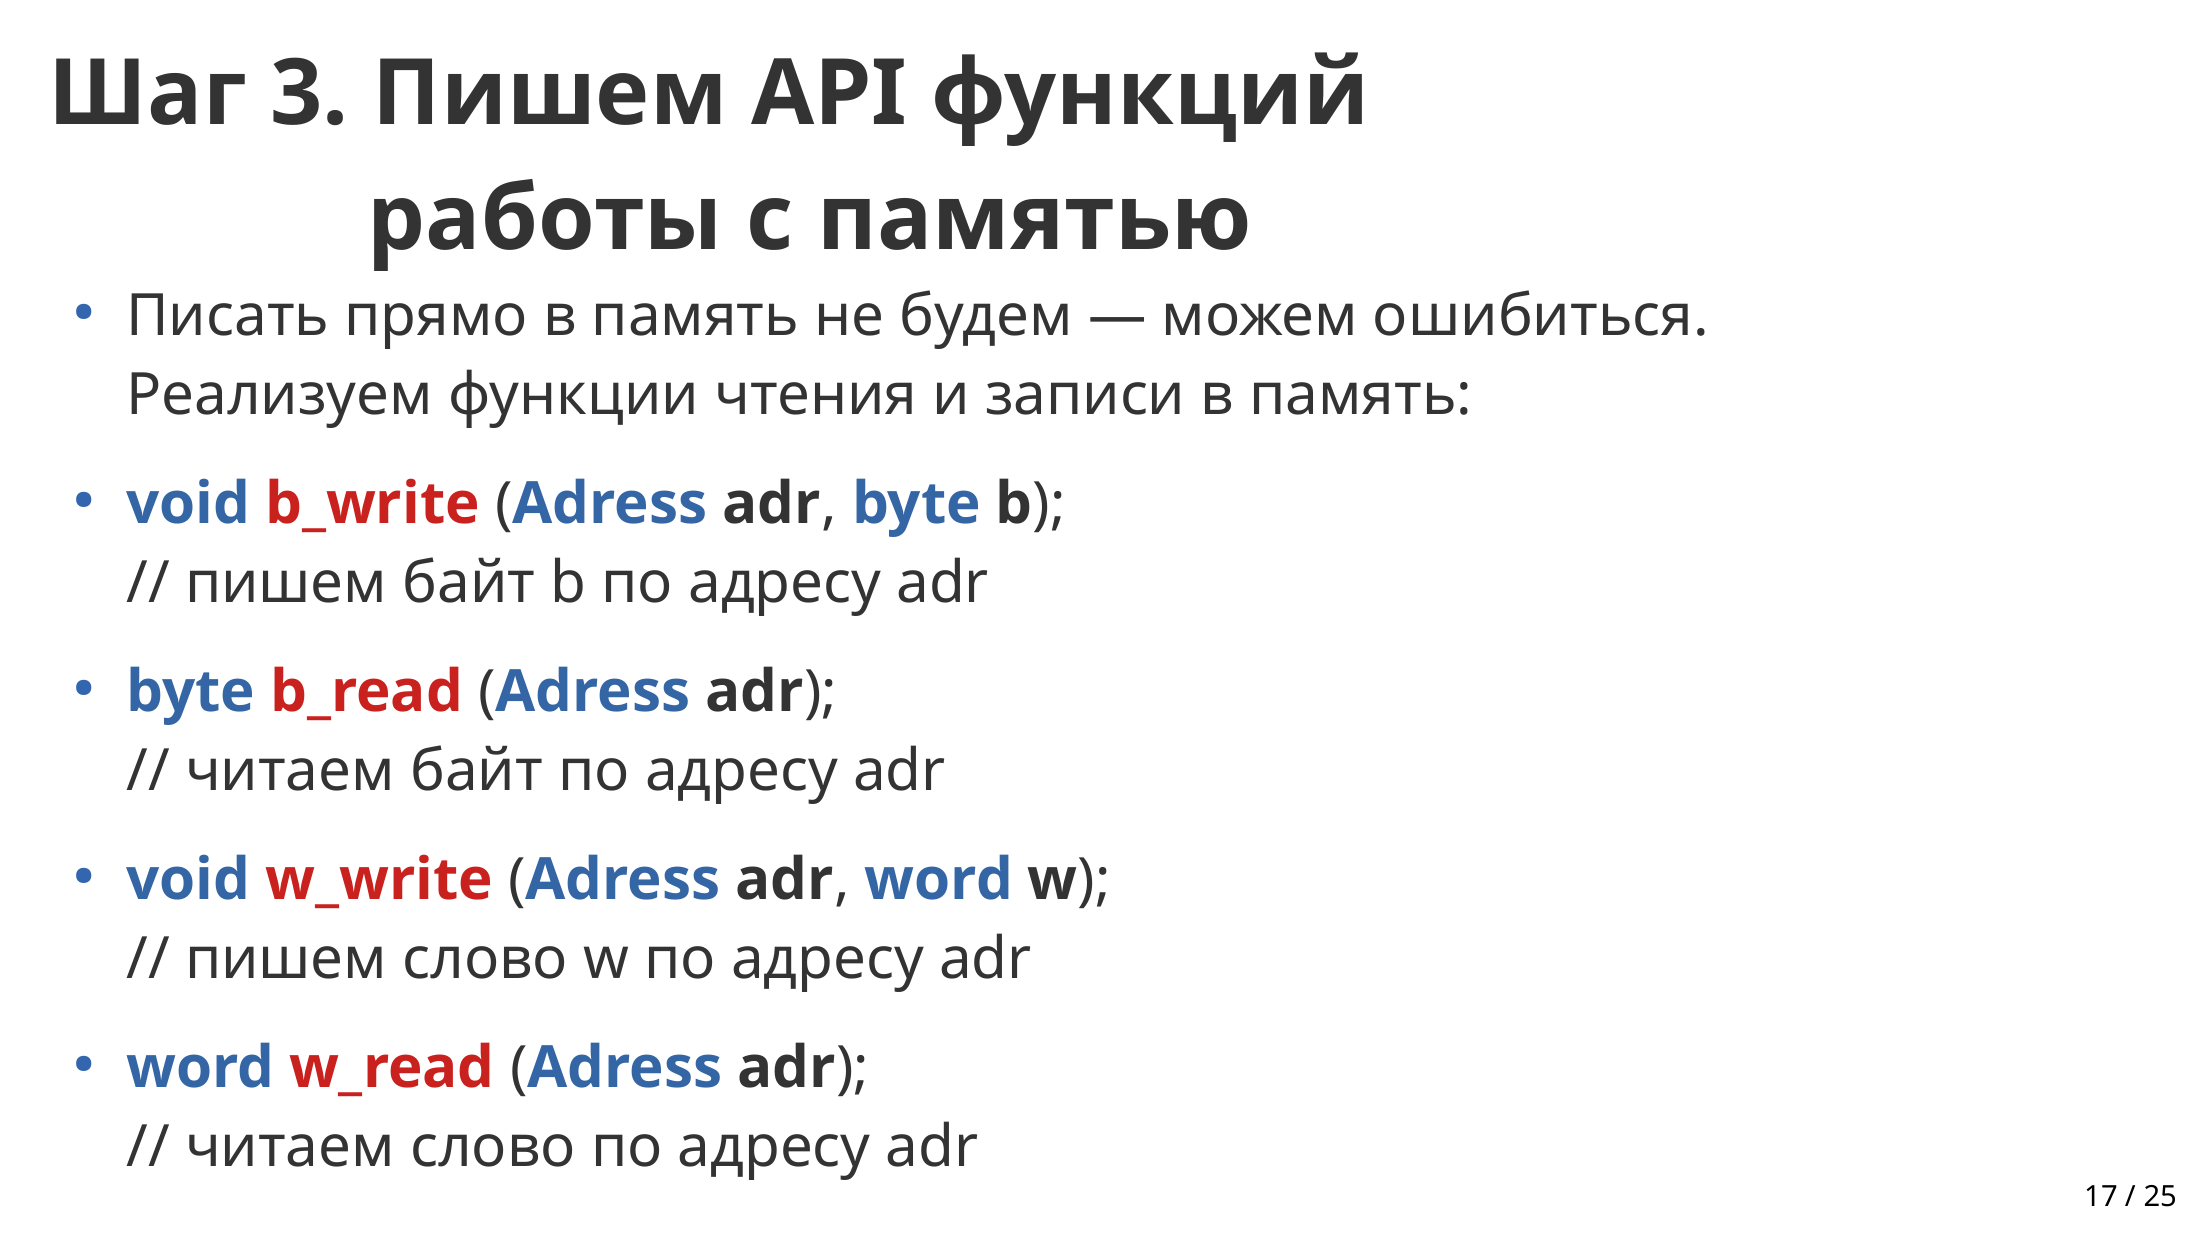

# Шаг 3. Пишем API функций работы с памятью
Писать прямо в память не будем — можем ошибиться.
Реализуем функции чтения и записи в память:
void b_write (Adress adr, byte b);
// пишем байт b по адресу adr
byte b_read (Adress adr);
// читаем байт по адресу adr
void w_write (Adress adr, word w);
// пишем слово w по адресу adr
word w_read (Adress adr);
// читаем слово по адресу adr
17